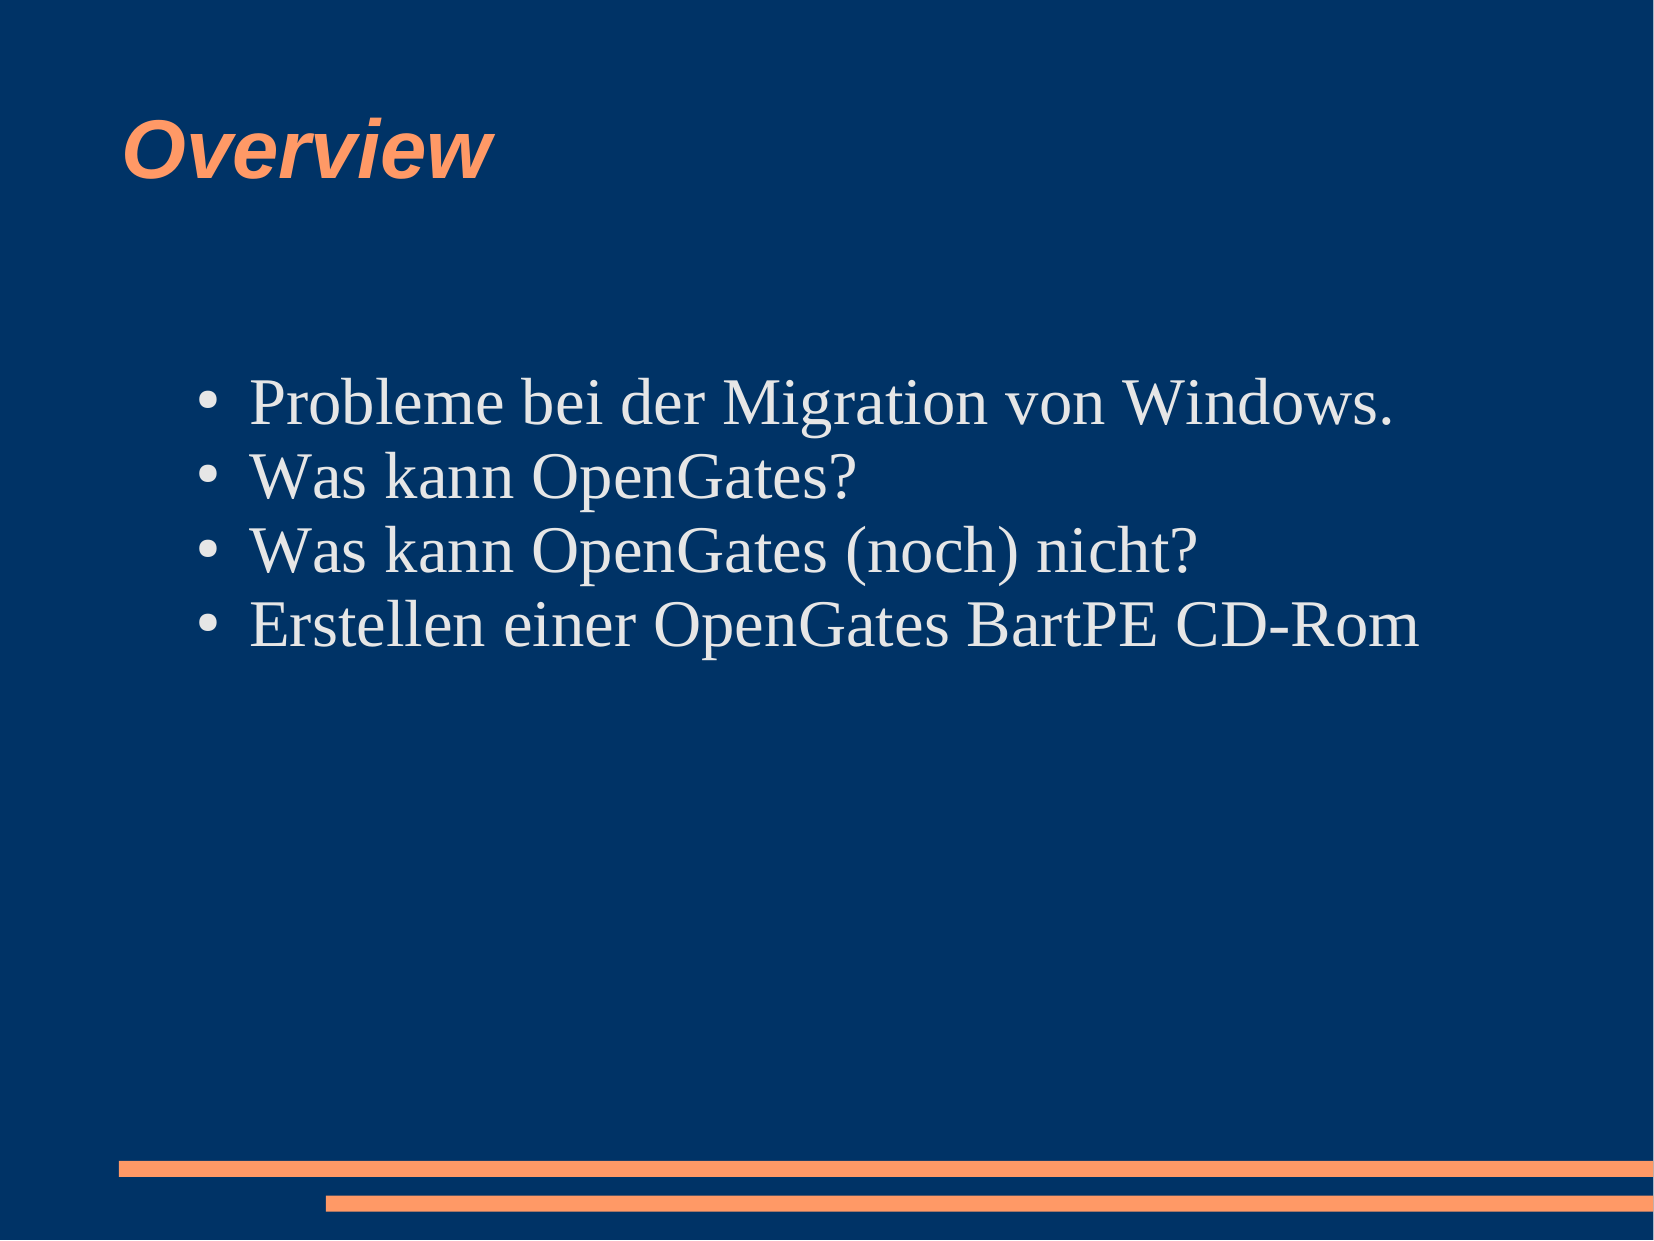

# Overview
Probleme bei der Migration von Windows.
Was kann OpenGates?
Was kann OpenGates (noch) nicht?
Erstellen einer OpenGates BartPE CD-Rom